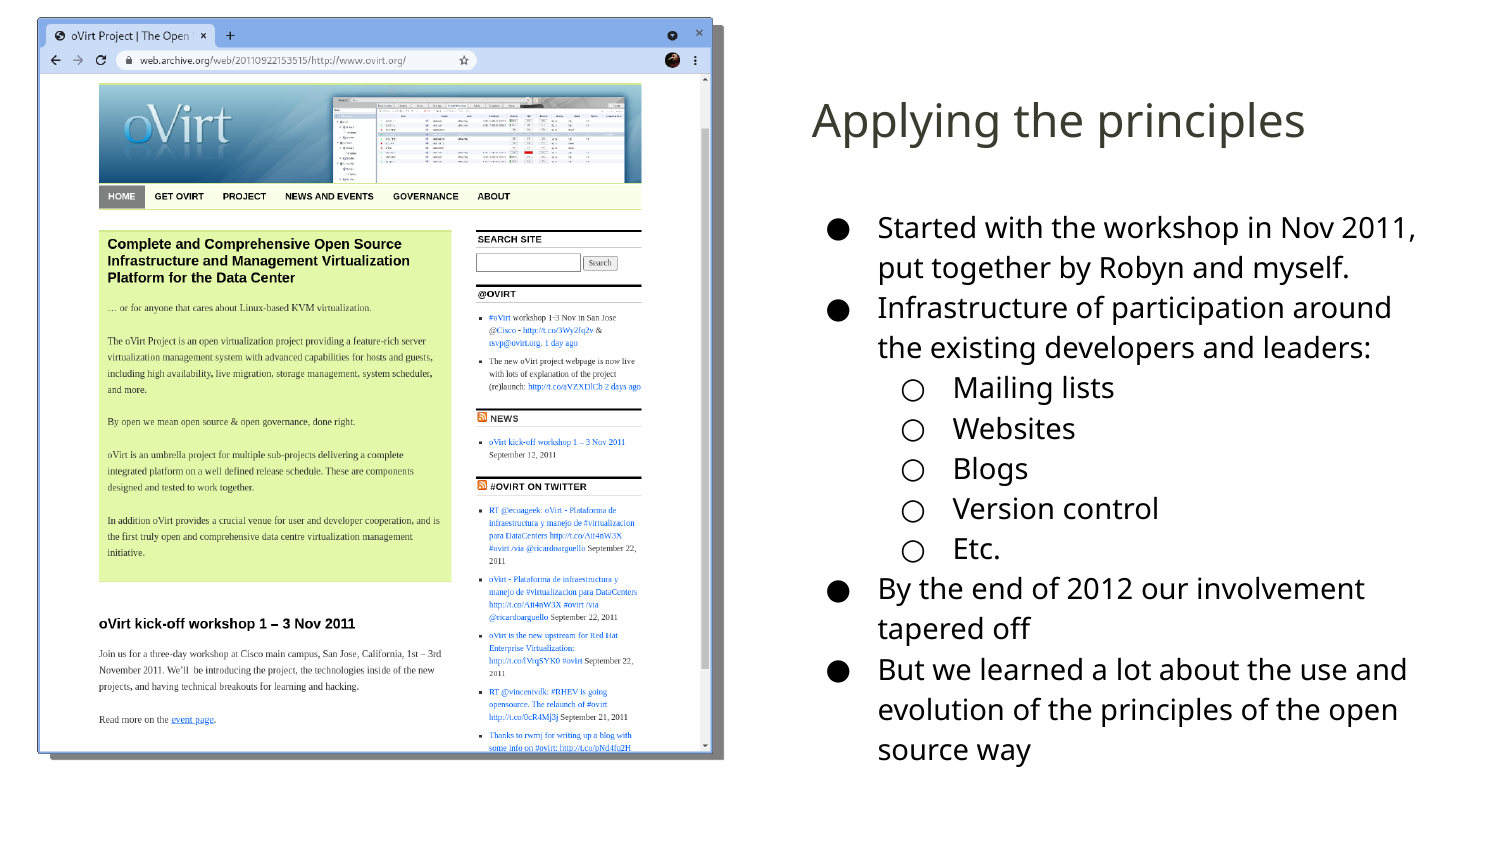

Applying the principles
Started with the workshop in Nov 2011, put together by Robyn and myself.
Infrastructure of participation around the existing developers and leaders:
Mailing lists
Websites
Blogs
Version control
Etc.
By the end of 2012 our involvement tapered off
But we learned a lot about the use and evolution of the principles of the open source way